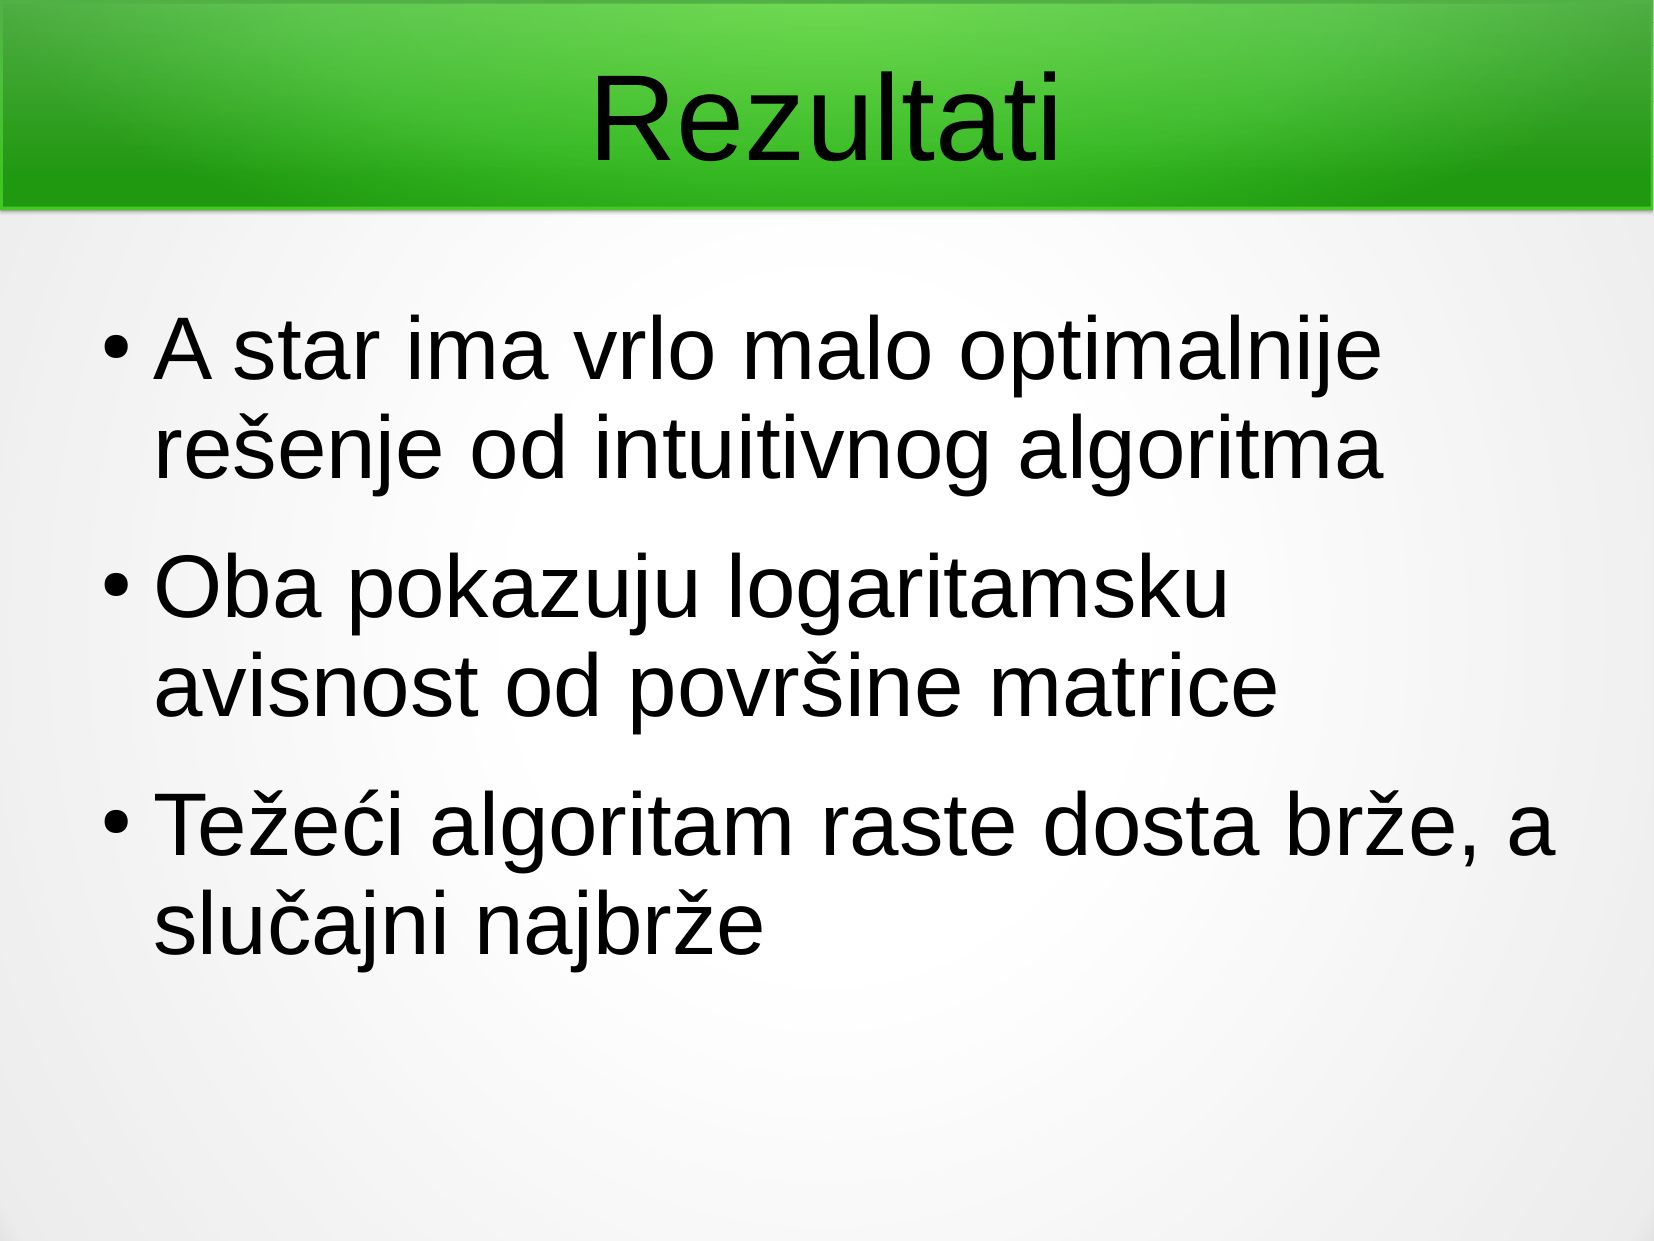

# Rezultati
A star ima vrlo malo optimalnije rešenje od intuitivnog algoritma
Oba pokazuju logaritamsku avisnost od površine matrice
Težeći algoritam raste dosta brže, a slučajni najbrže